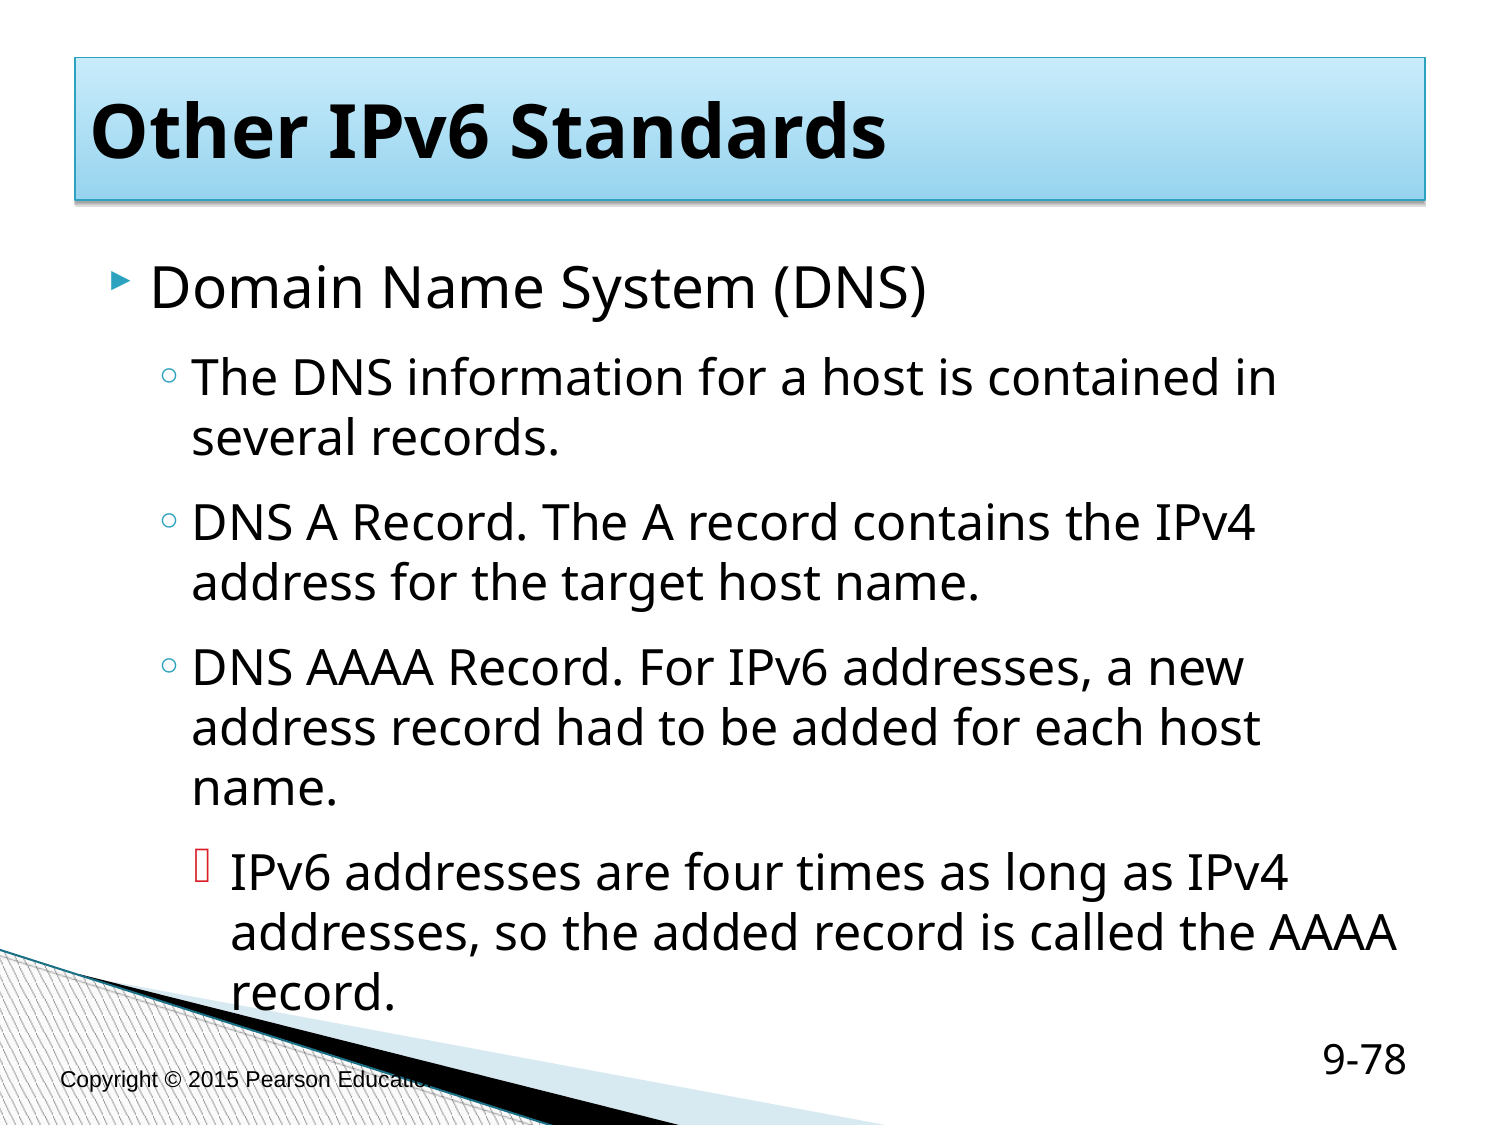

Other IPv6 Standards
# Domain Name System (DNS)
The DNS information for a host is contained in several records.
DNS A Record. The A record contains the IPv4 address for the target host name.
DNS AAAA Record. For IPv6 addresses, a new address record had to be added for each host name.
IPv6 addresses are four times as long as IPv4 addresses, so the added record is called the AAAA record.
Copyright © 2015 Pearson Education, Inc.